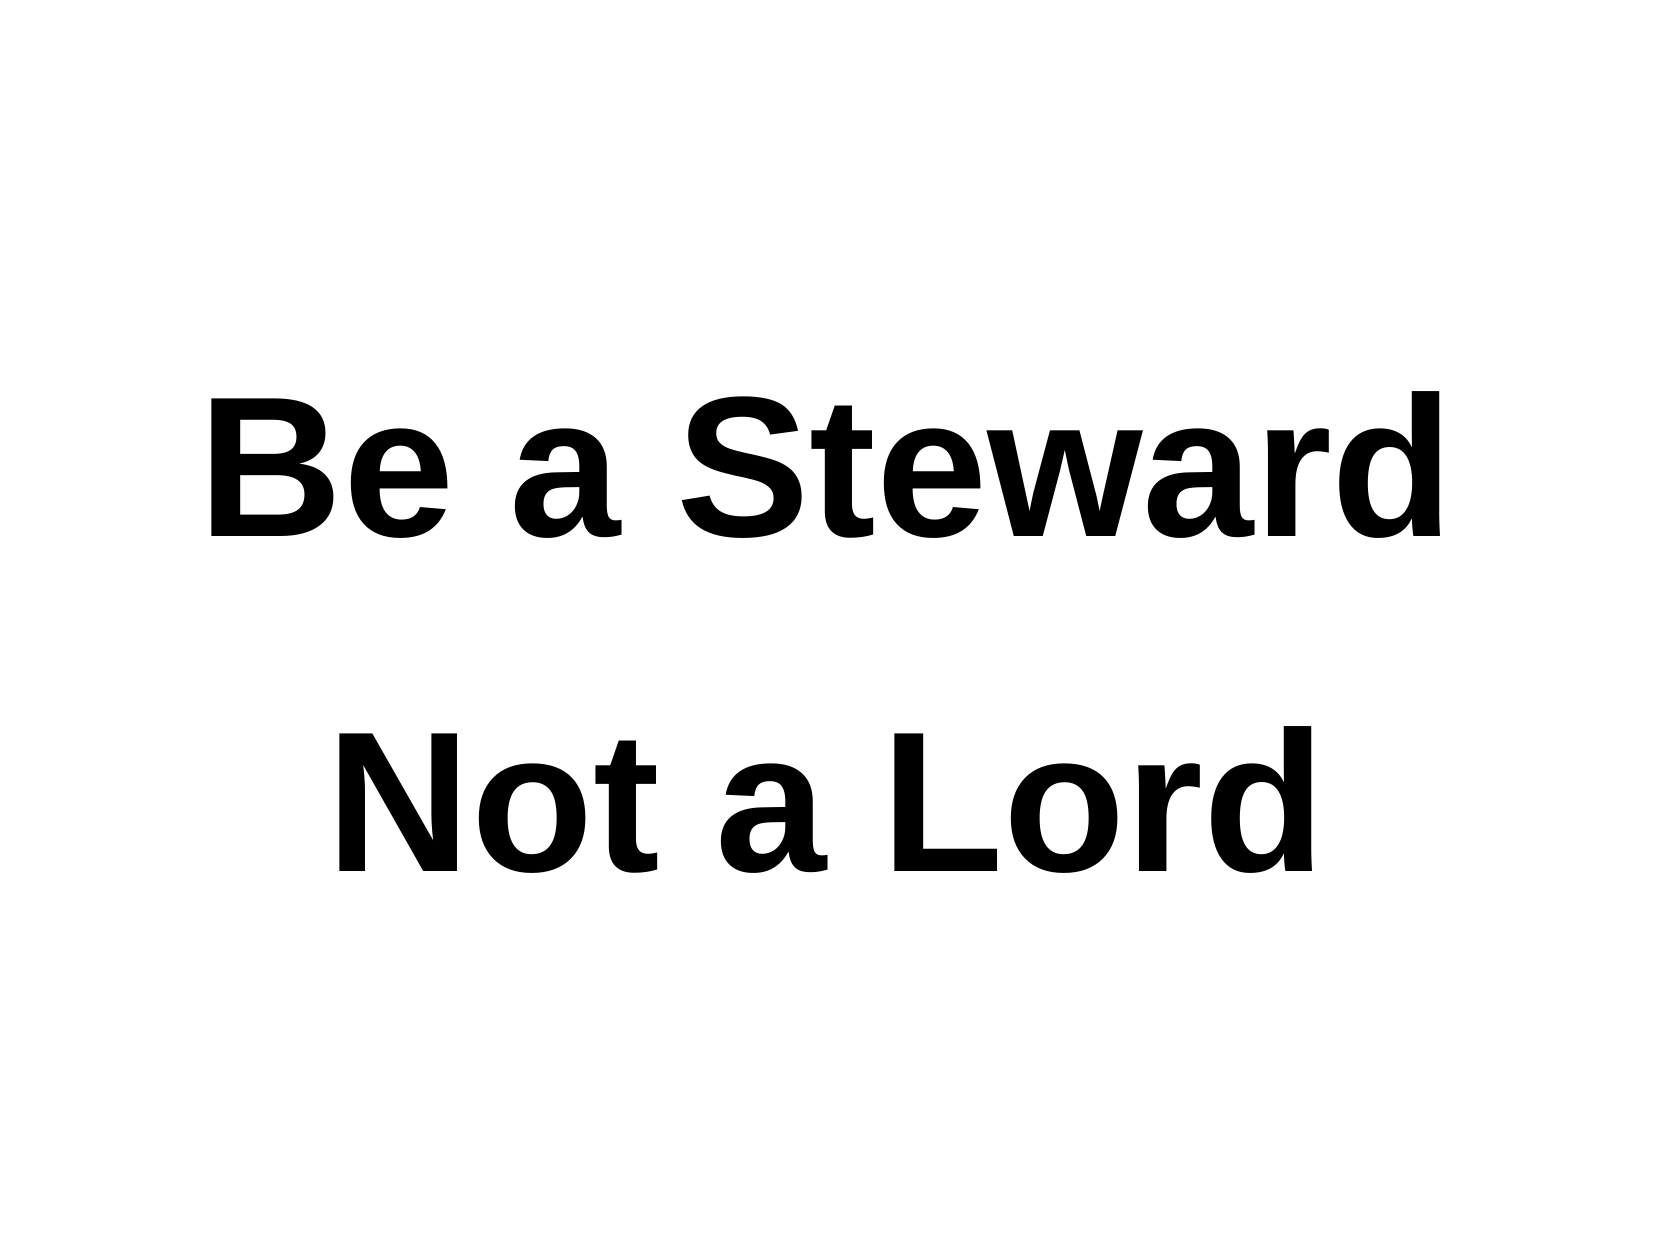

# Be a Steward Not a Lord